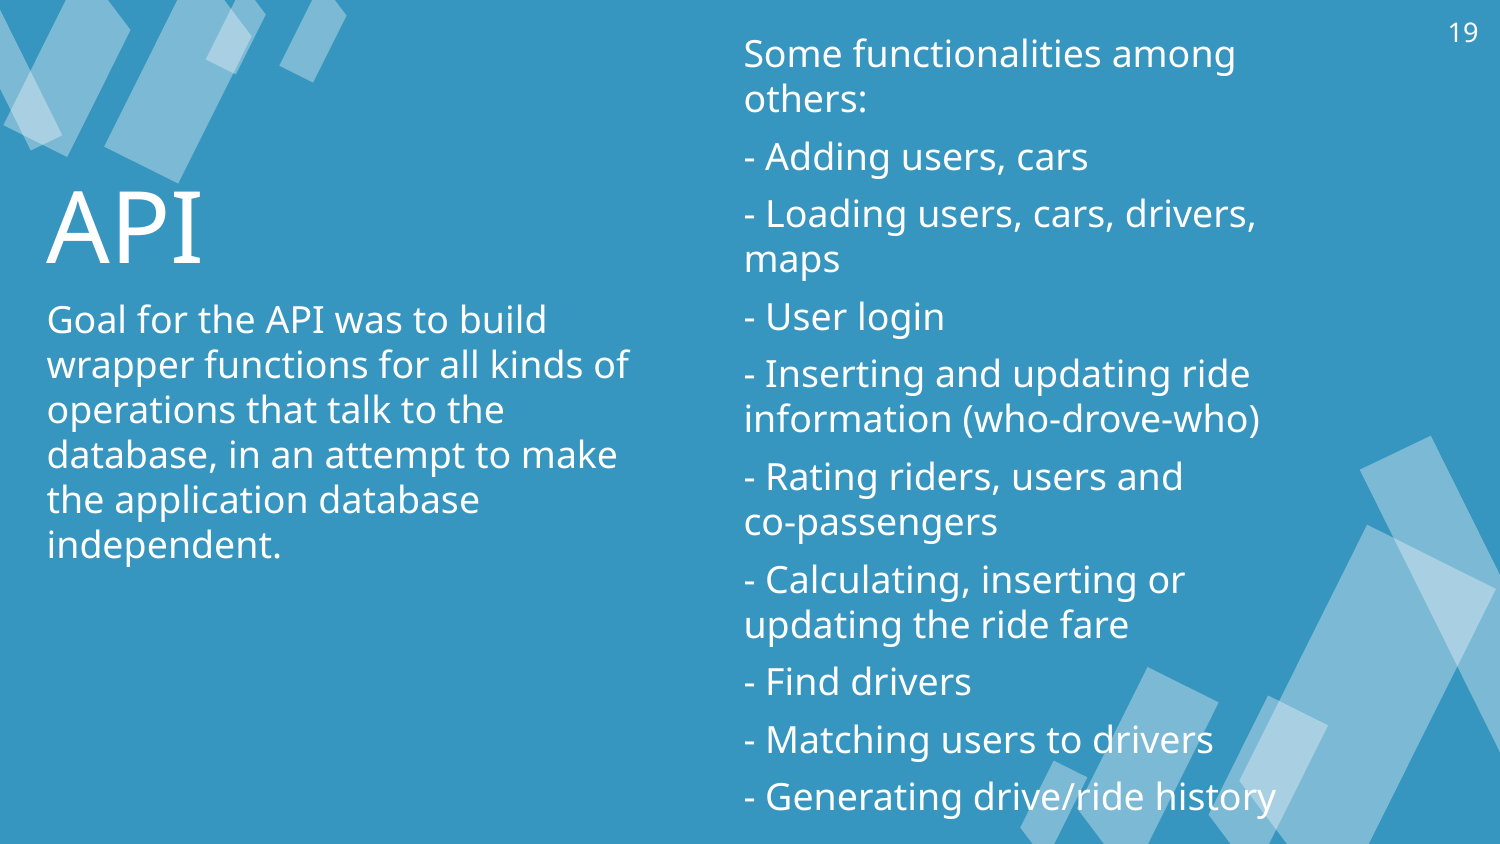

# API
Goal for the API was to build wrapper functions for all kinds of operations that talk to the database, in an attempt to make the application database independent.
Some functionalities among others:
- Adding users, cars
- Loading users, cars, drivers, maps
- User login
- Inserting and updating ride information (who-drove-who)
- Rating riders, users and co-passengers
- Calculating, inserting or updating the ride fare
- Find drivers
- Matching users to drivers
- Generating drive/ride history